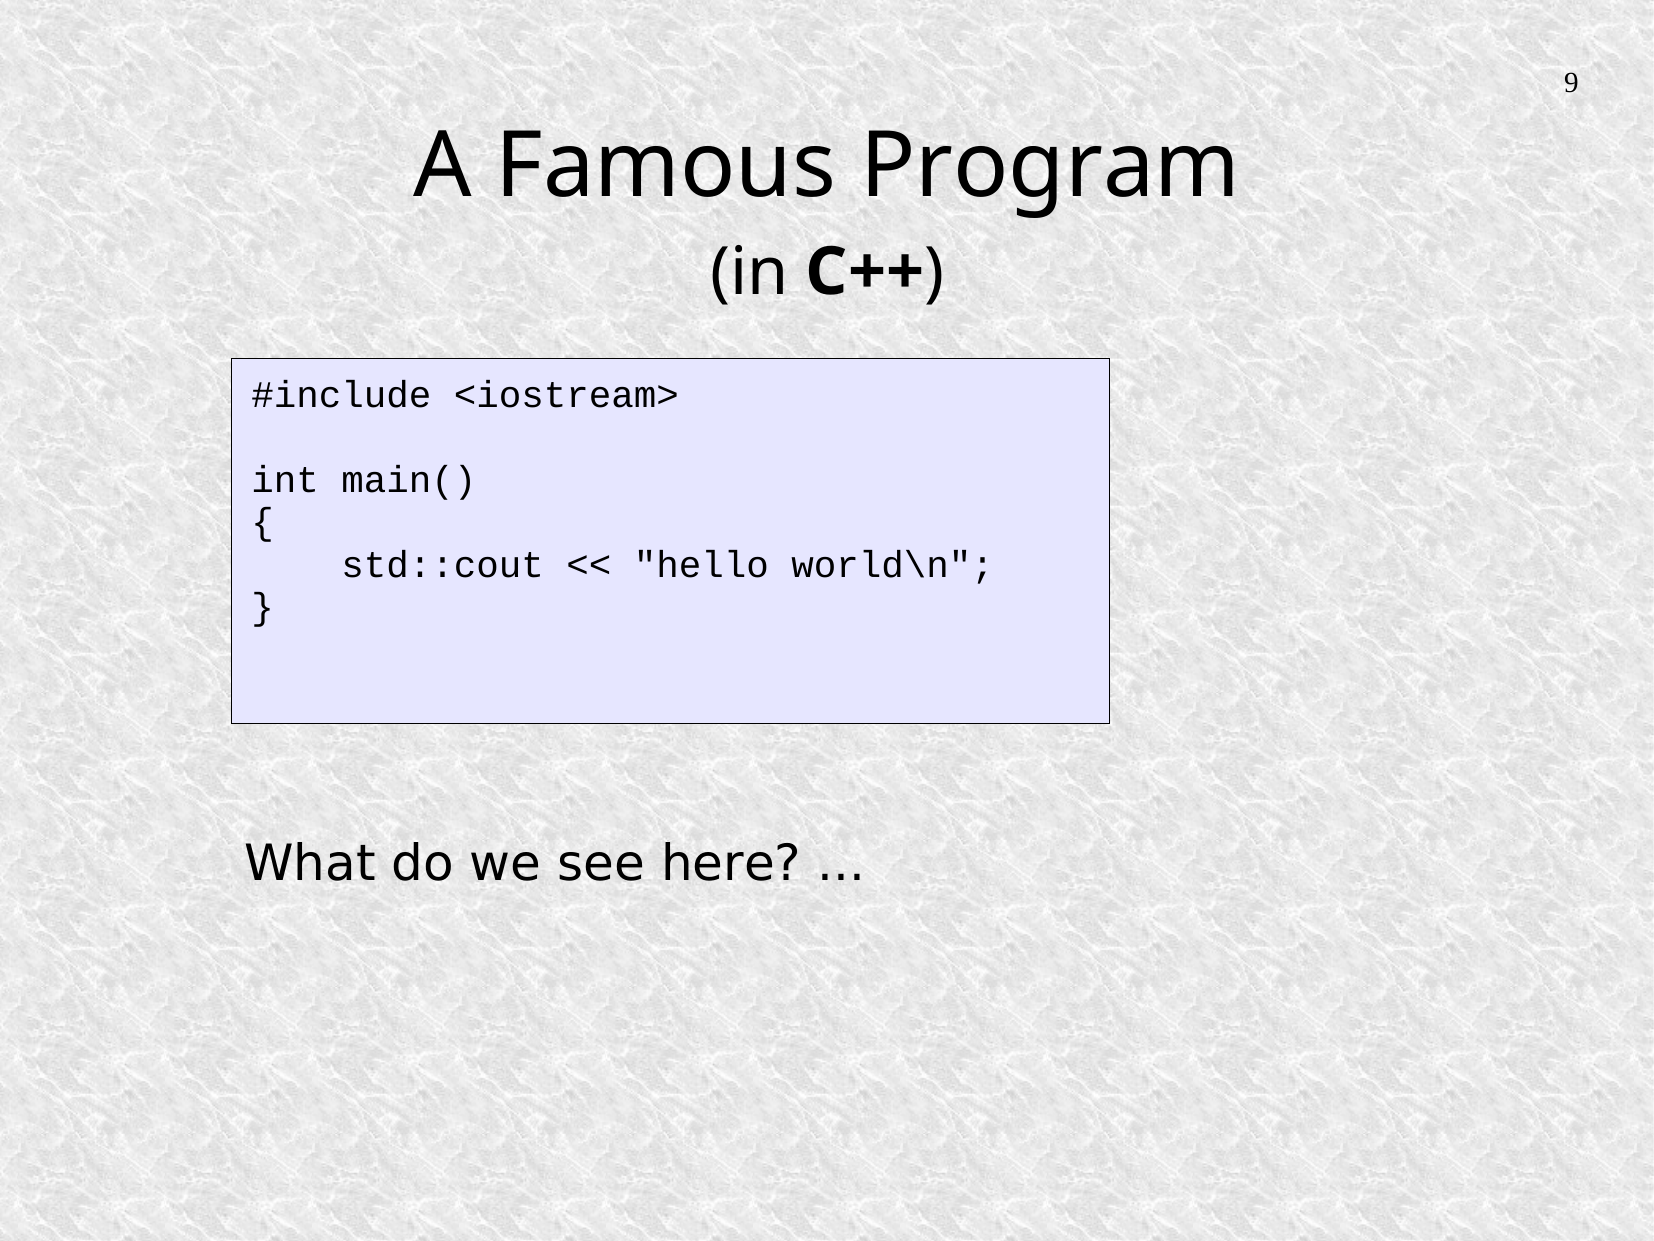

9
# A Famous Program (in C++)
#include <iostream>
int main()
{
 std::cout << "hello world\n";
}
What do we see here? ...